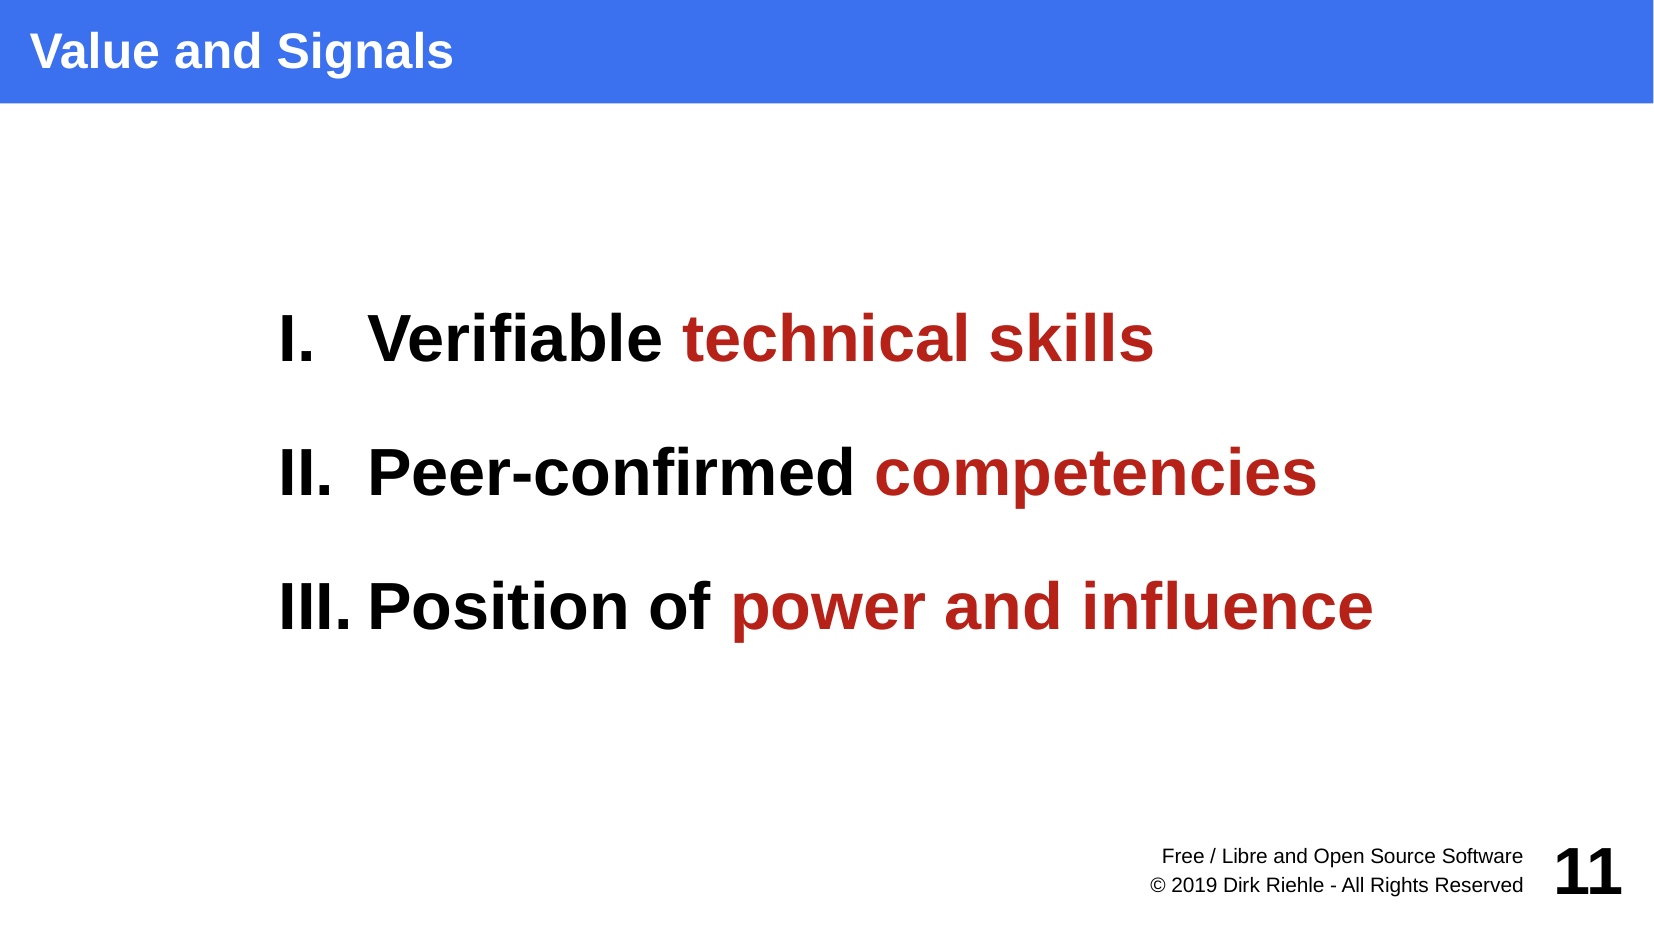

# Value and Signals
Verifiable technical skills
Peer-confirmed competencies
Position of power and influence
Free / Libre and Open Source Software
11
© 2019 Dirk Riehle - All Rights Reserved